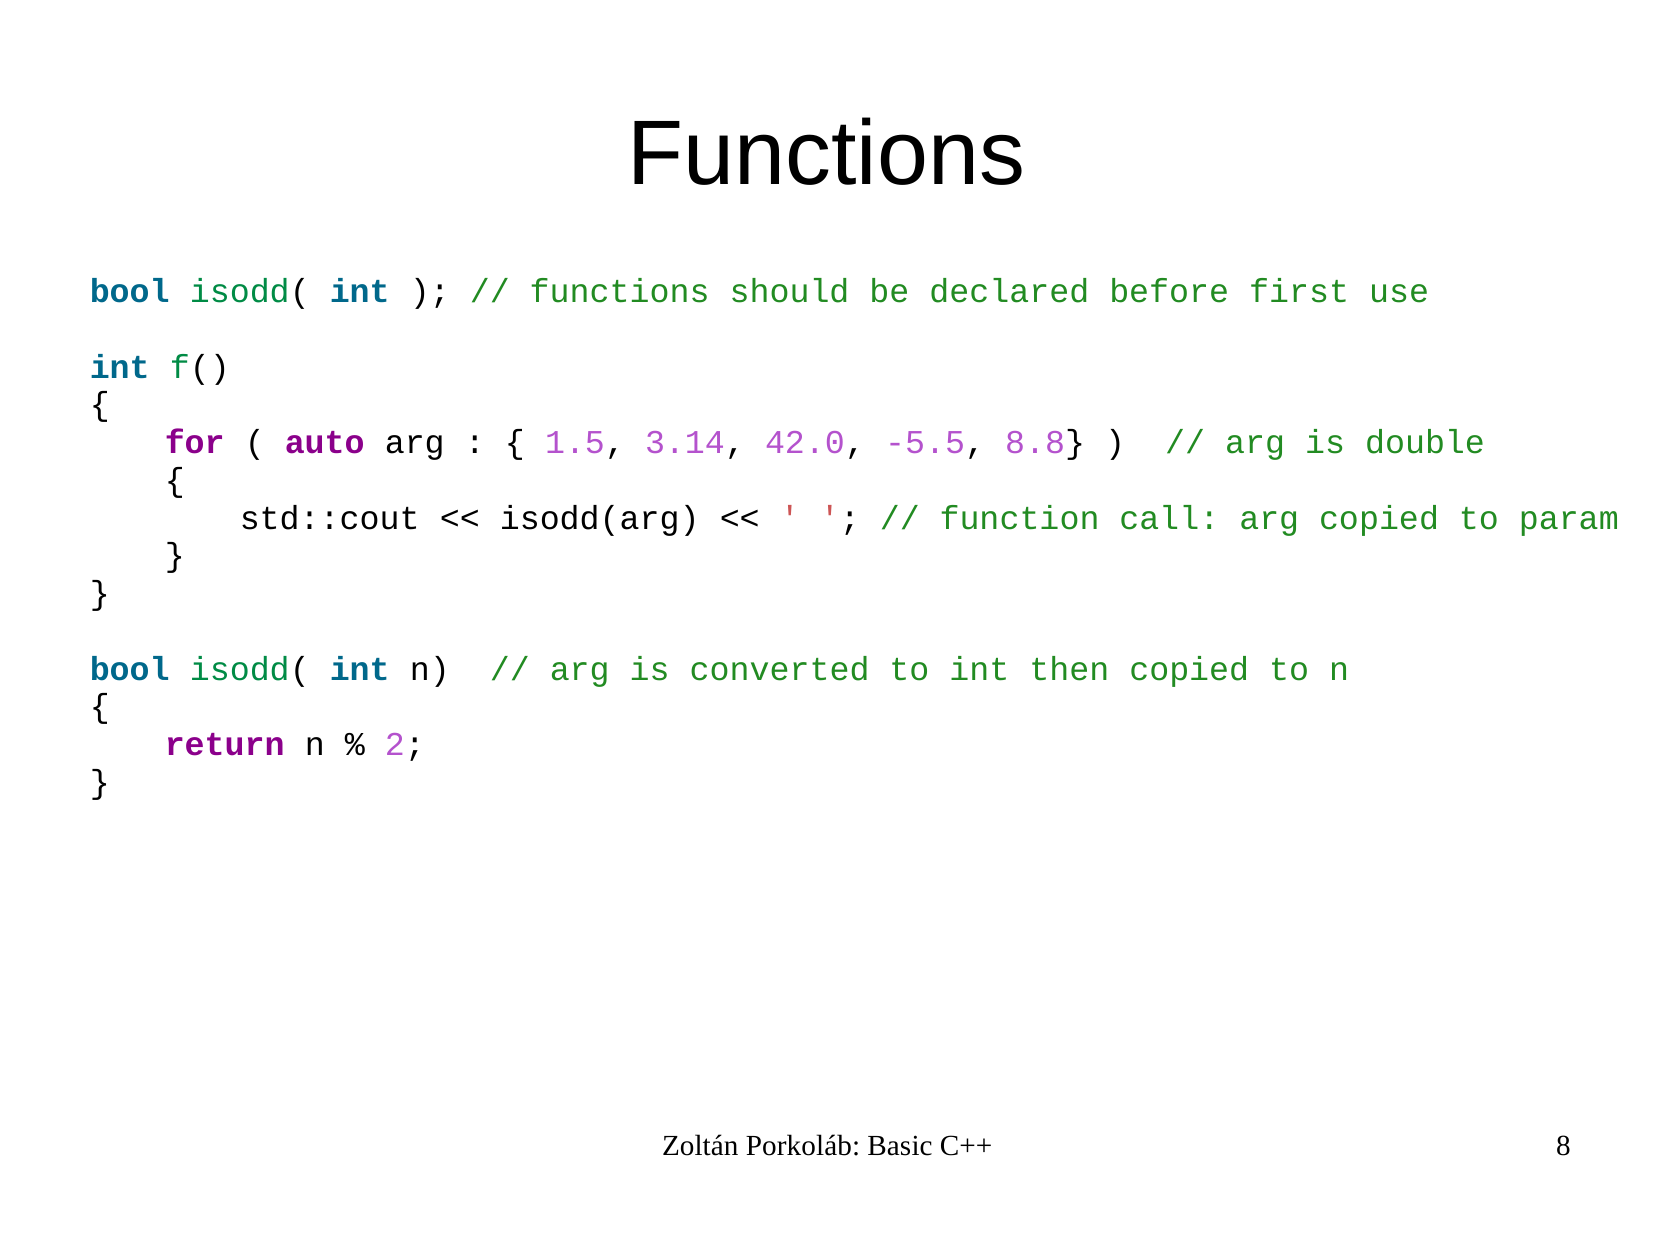

# Functions
bool isodd( int ); // functions should be declared before first use
int f()
{
	for ( auto arg : { 1.5, 3.14, 42.0, -5.5, 8.8} ) // arg is double
	{
		std::cout << isodd(arg) << ' '; // function call: arg copied to param
	}
}
bool isodd( int n) // arg is converted to int then copied to n
{
	return n % 2;
}
Zoltán Porkoláb: Basic C++
8